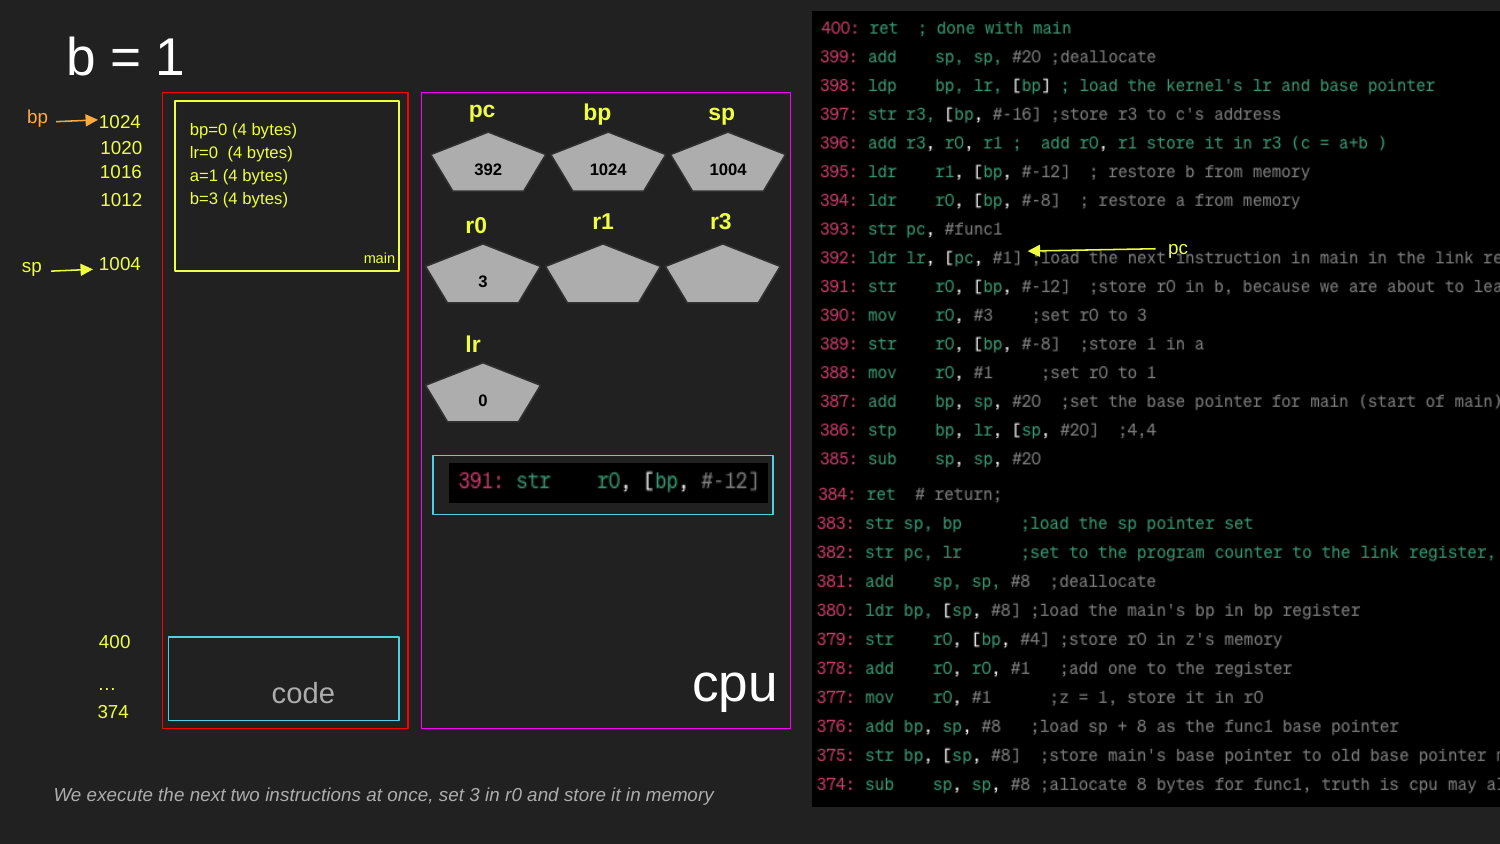

# b = 1
pc
bp
sp
bp
1024
bp=0 (4 bytes)
lr=0 (4 bytes)
a=1 (4 bytes)
b=3 (4 bytes)
1020
392
1024
1004
1016
1012
r1
r3
r0
pc
main
1004
sp
3
lr
0
400
cpu
…
code
374
We execute the next two instructions at once, set 3 in r0 and store it in memory